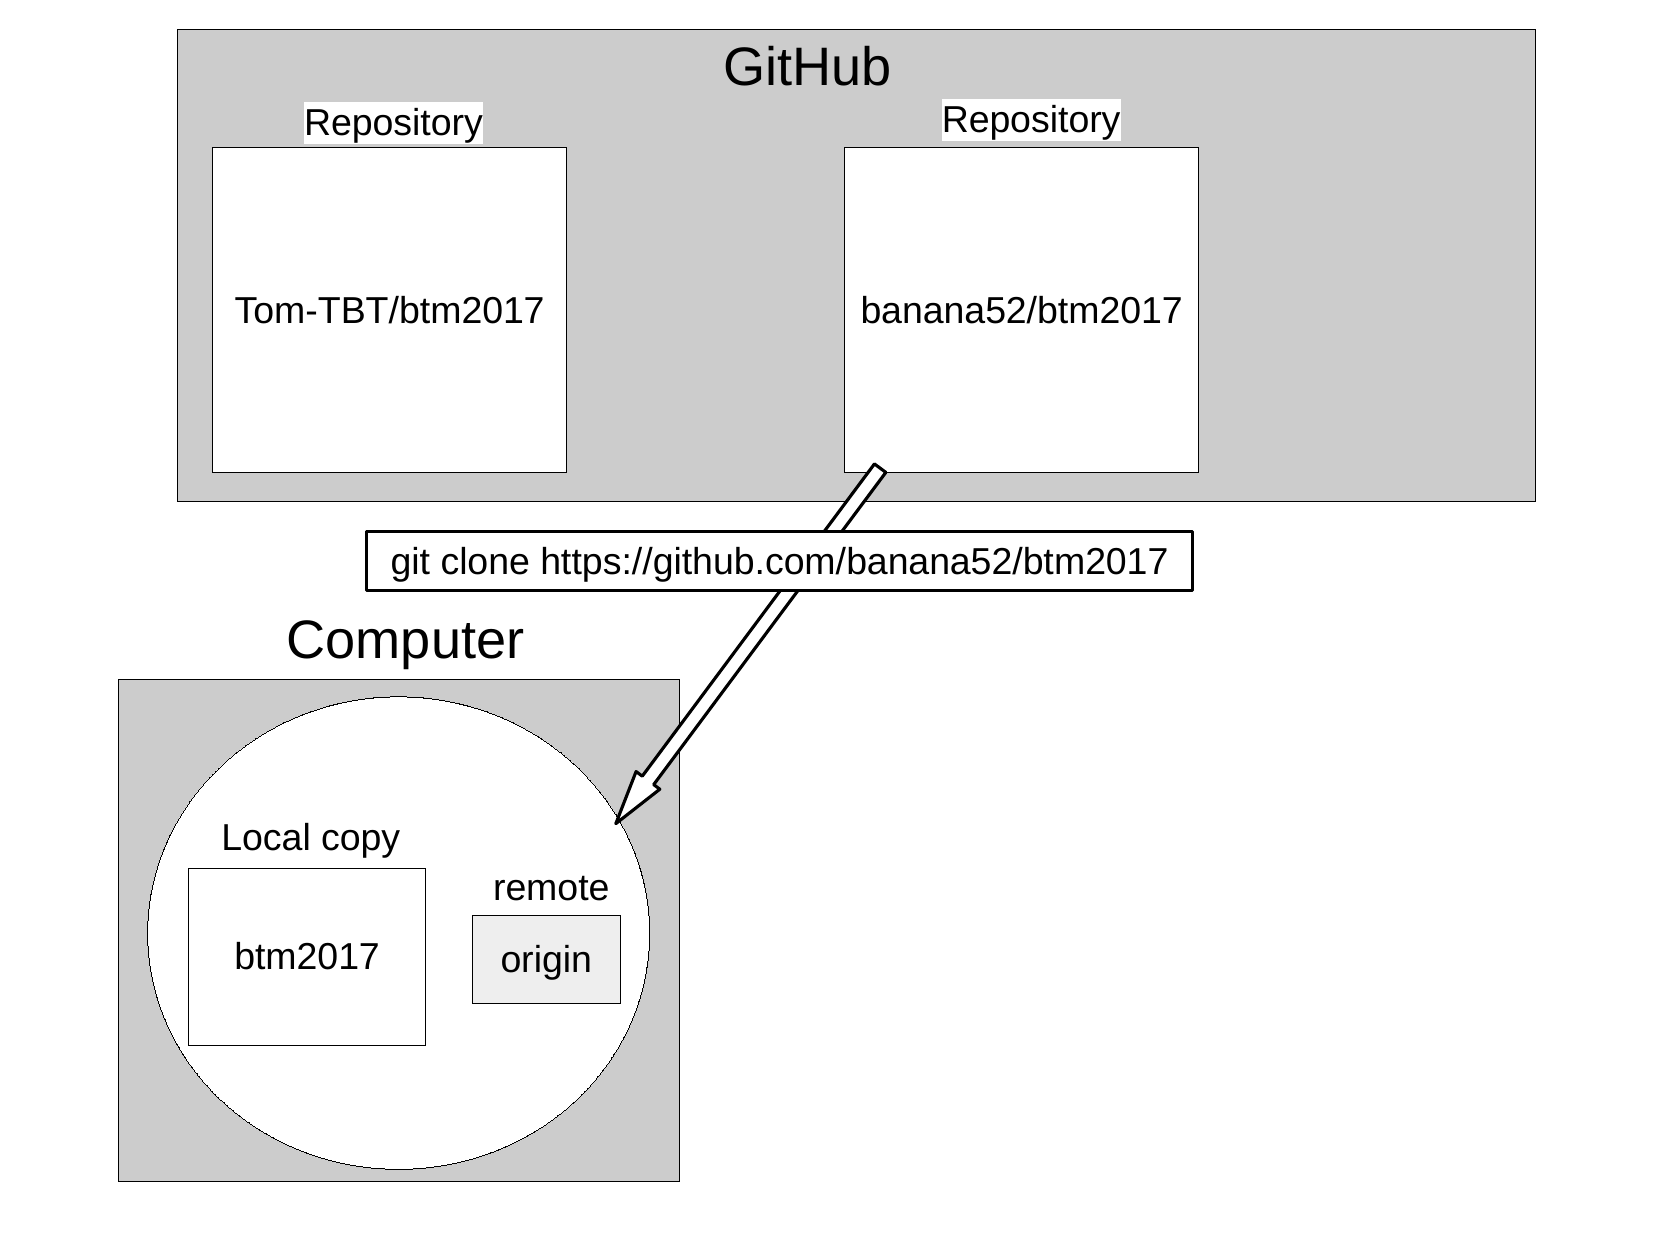

GitHub
Repository
Repository
Tom-TBT/btm2017
banana52/btm2017
git clone https://github.com/banana52/btm2017
Computer
Local copy
remote
btm2017
origin